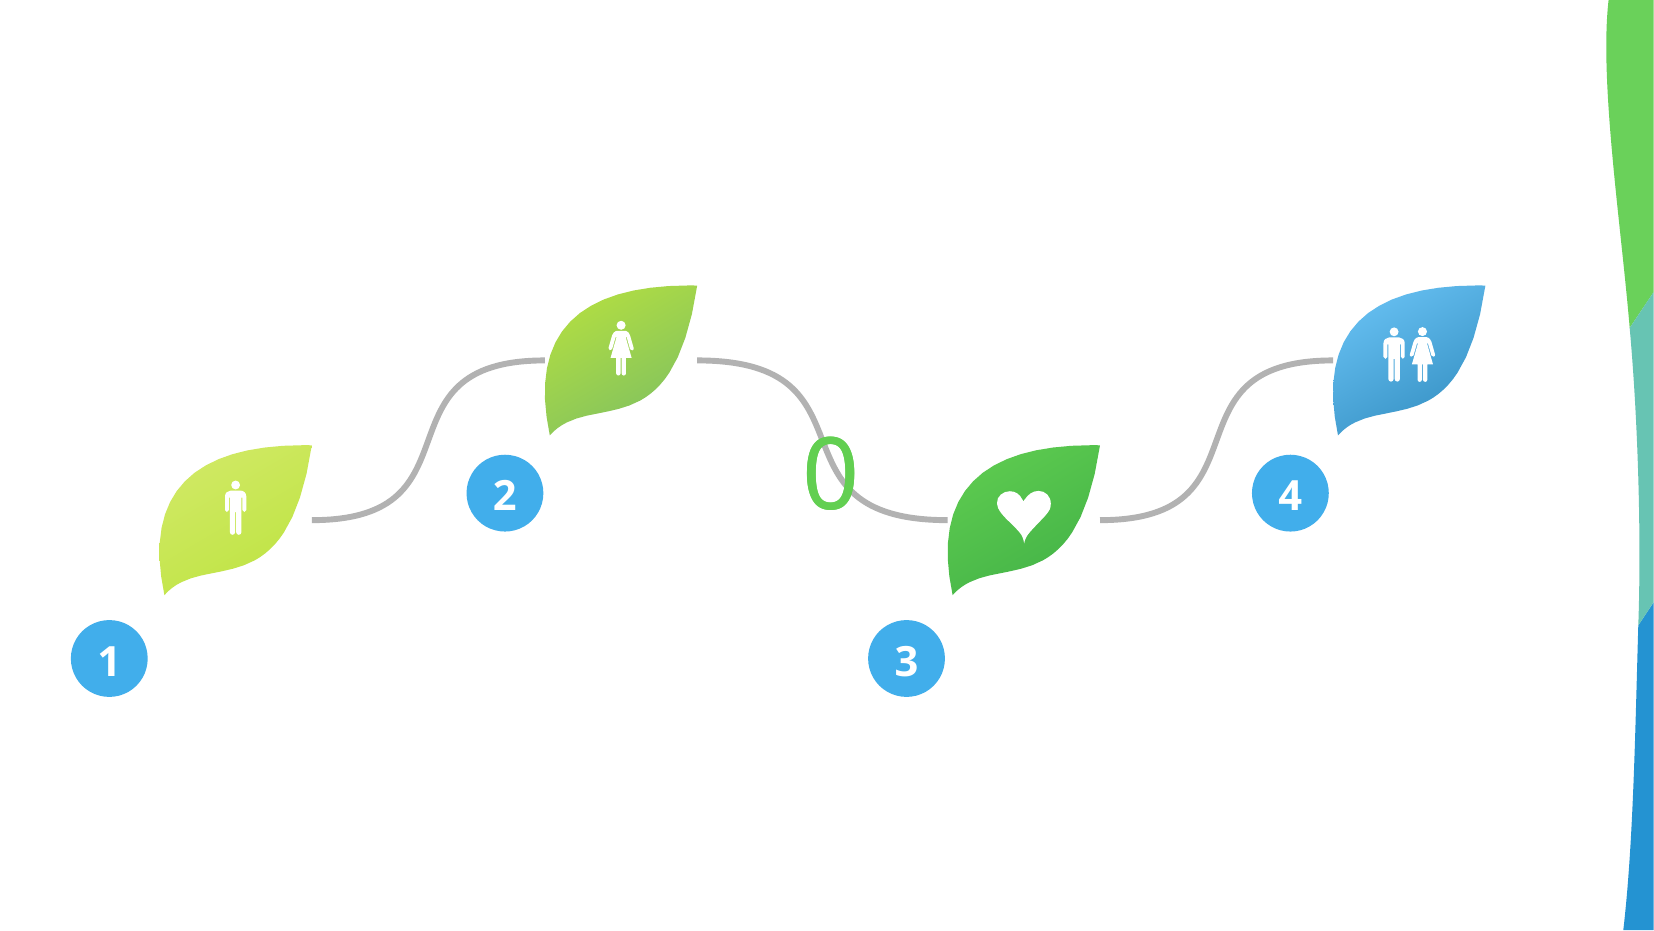

0
0
2
4
1
3
#